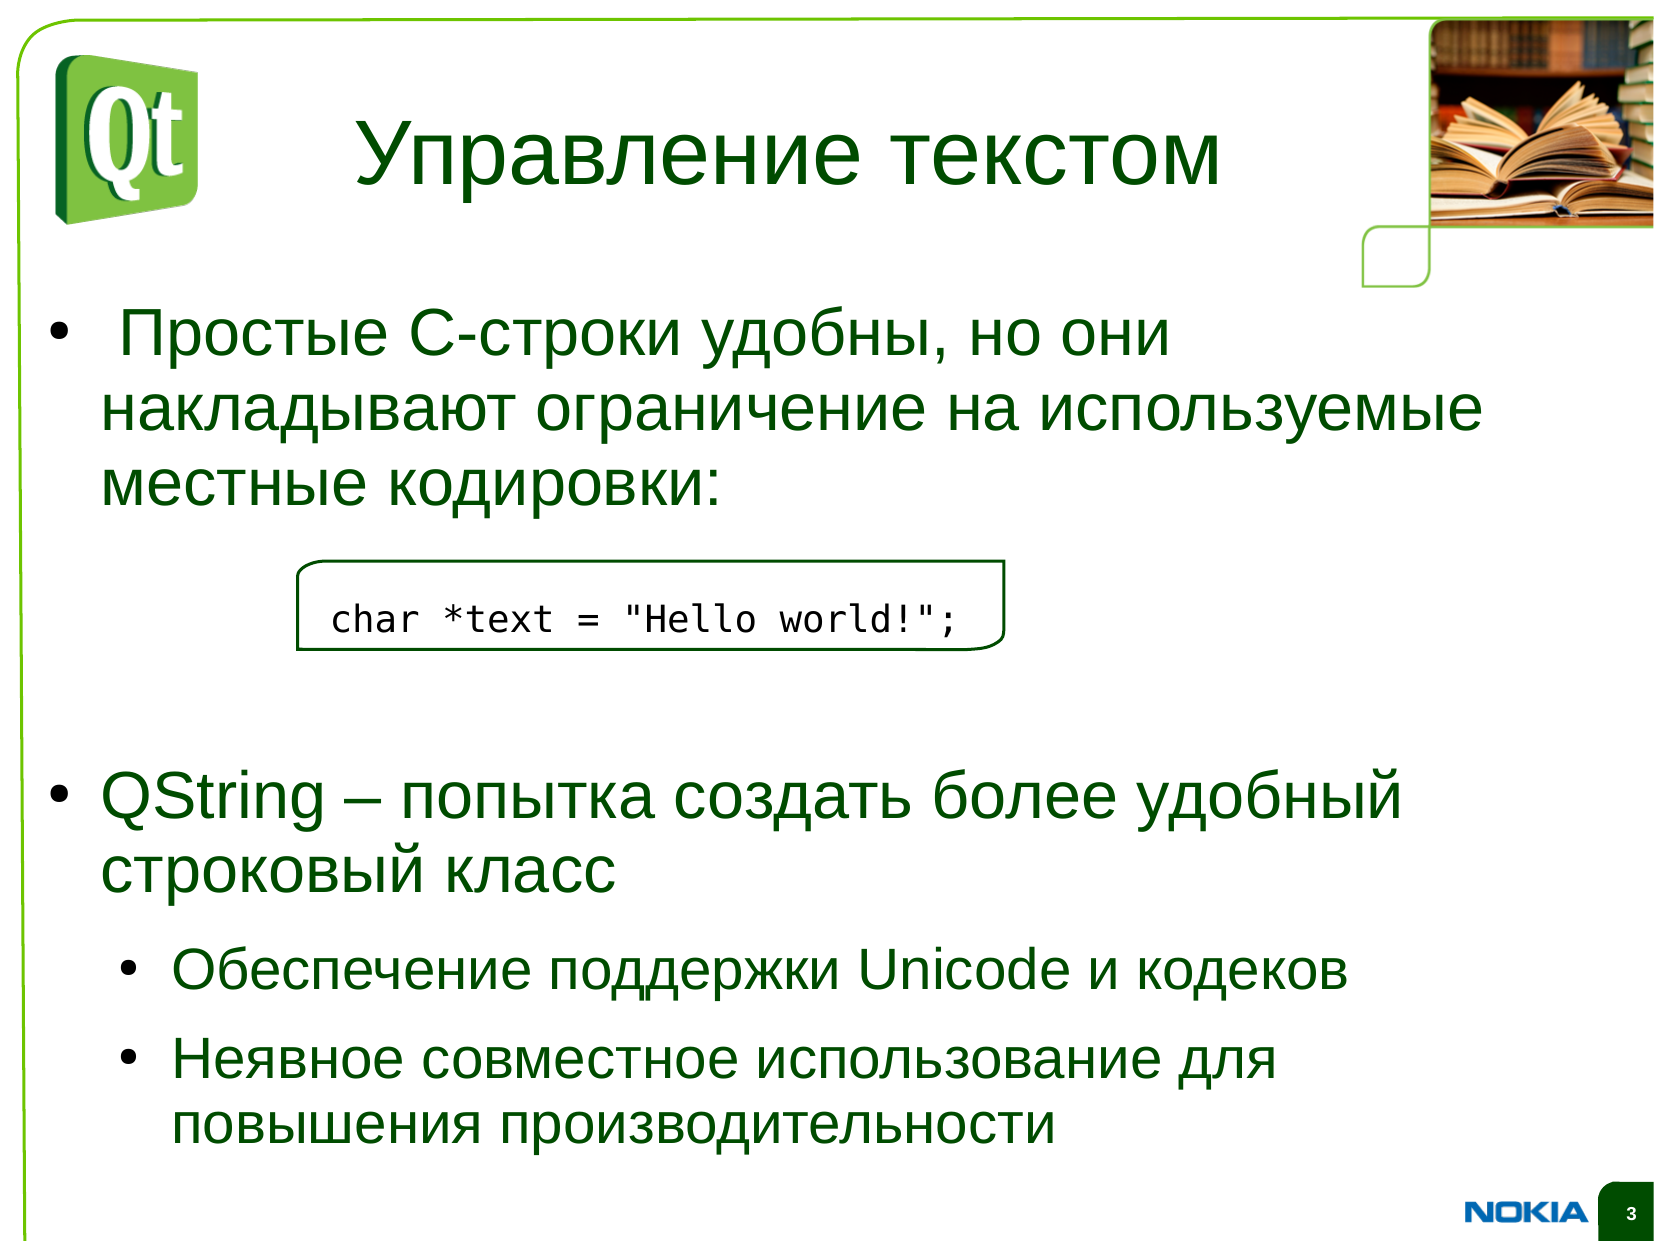

# Управление текстом
 Простые С-строки удобны, но они накладывают ограничение на используемые местные кодировки:
QString – попытка создать более удобный строковый класс
Обеспечение поддержки Unicode и кодеков
Неявное совместное использование для повышения производительности
char *text = "Hello world!";